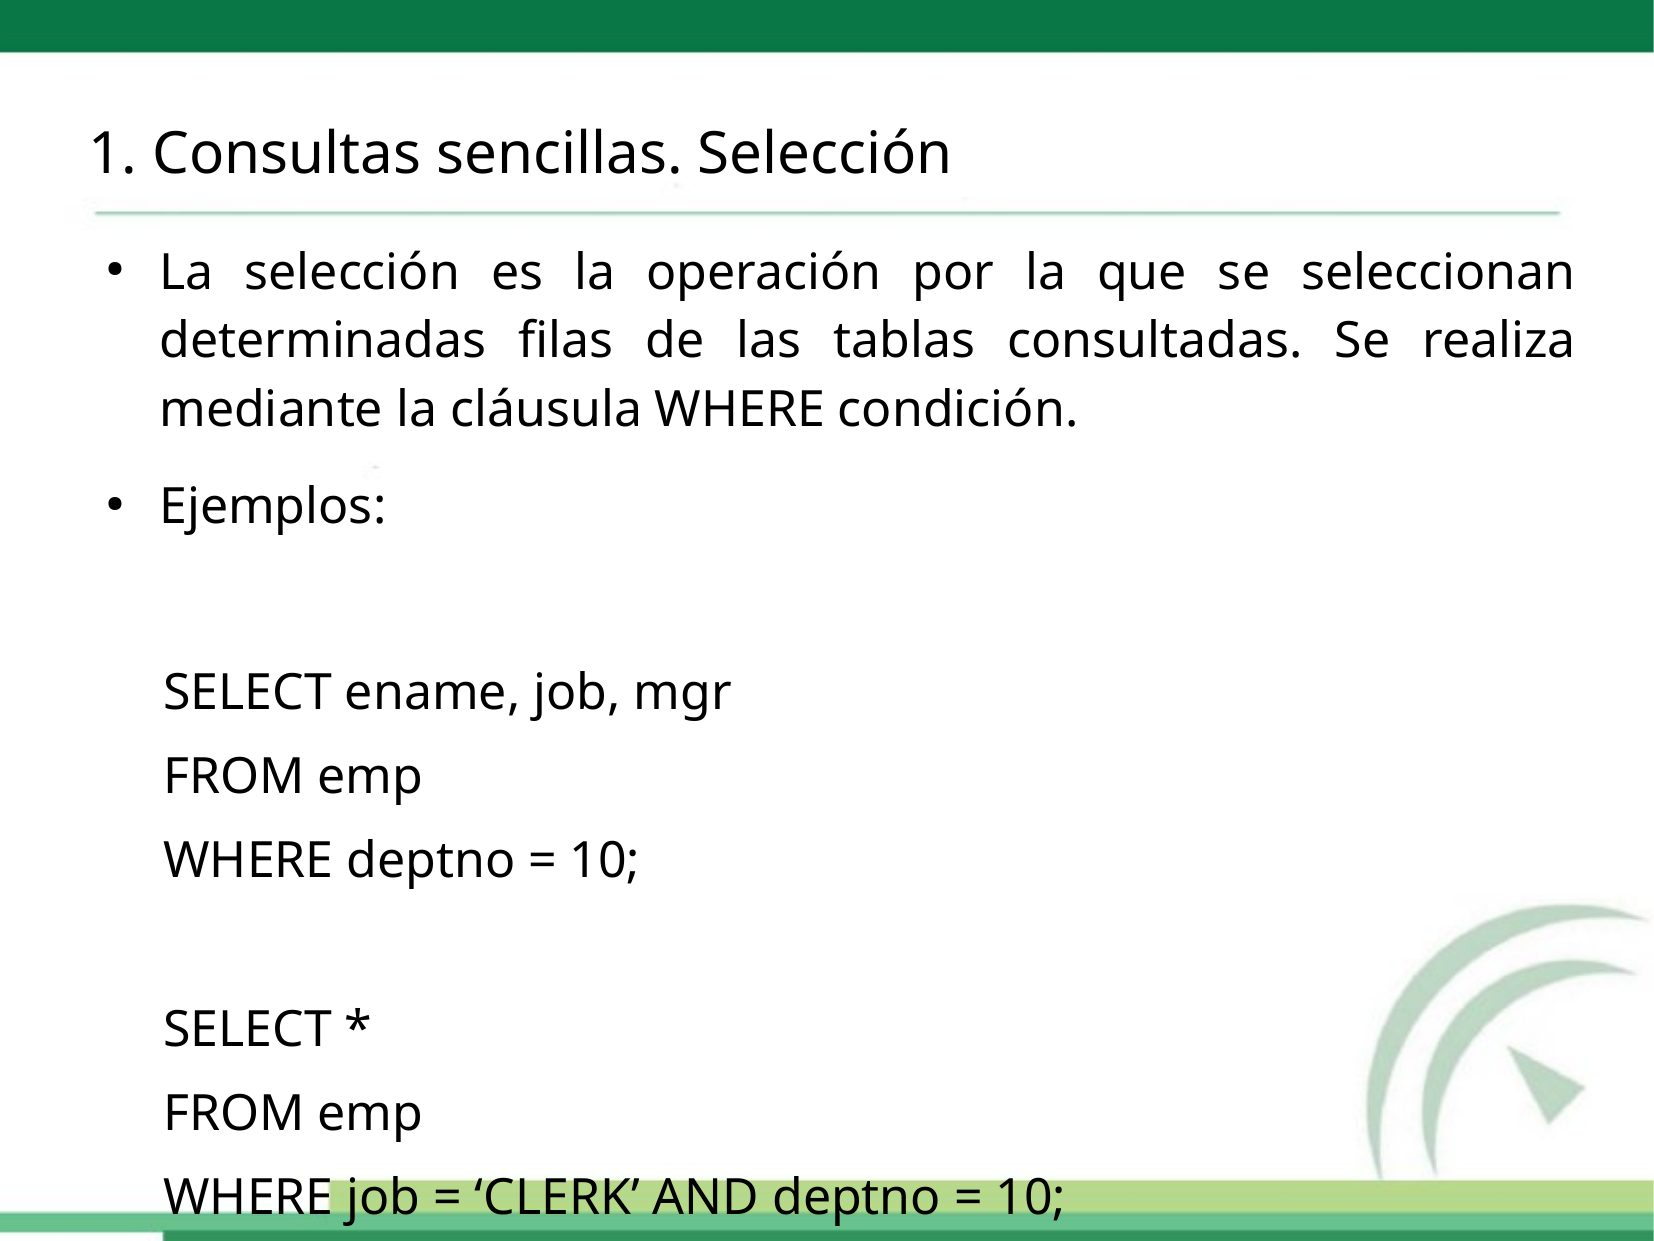

# 1. Consultas sencillas. Selección
La selección es la operación por la que se seleccionan determinadas filas de las tablas consultadas. Se realiza mediante la cláusula WHERE condición.
Ejemplos:
SELECT ename, job, mgr
FROM emp
WHERE deptno = 10;
SELECT *
FROM emp
WHERE job = ‘CLERK’ AND deptno = 10;